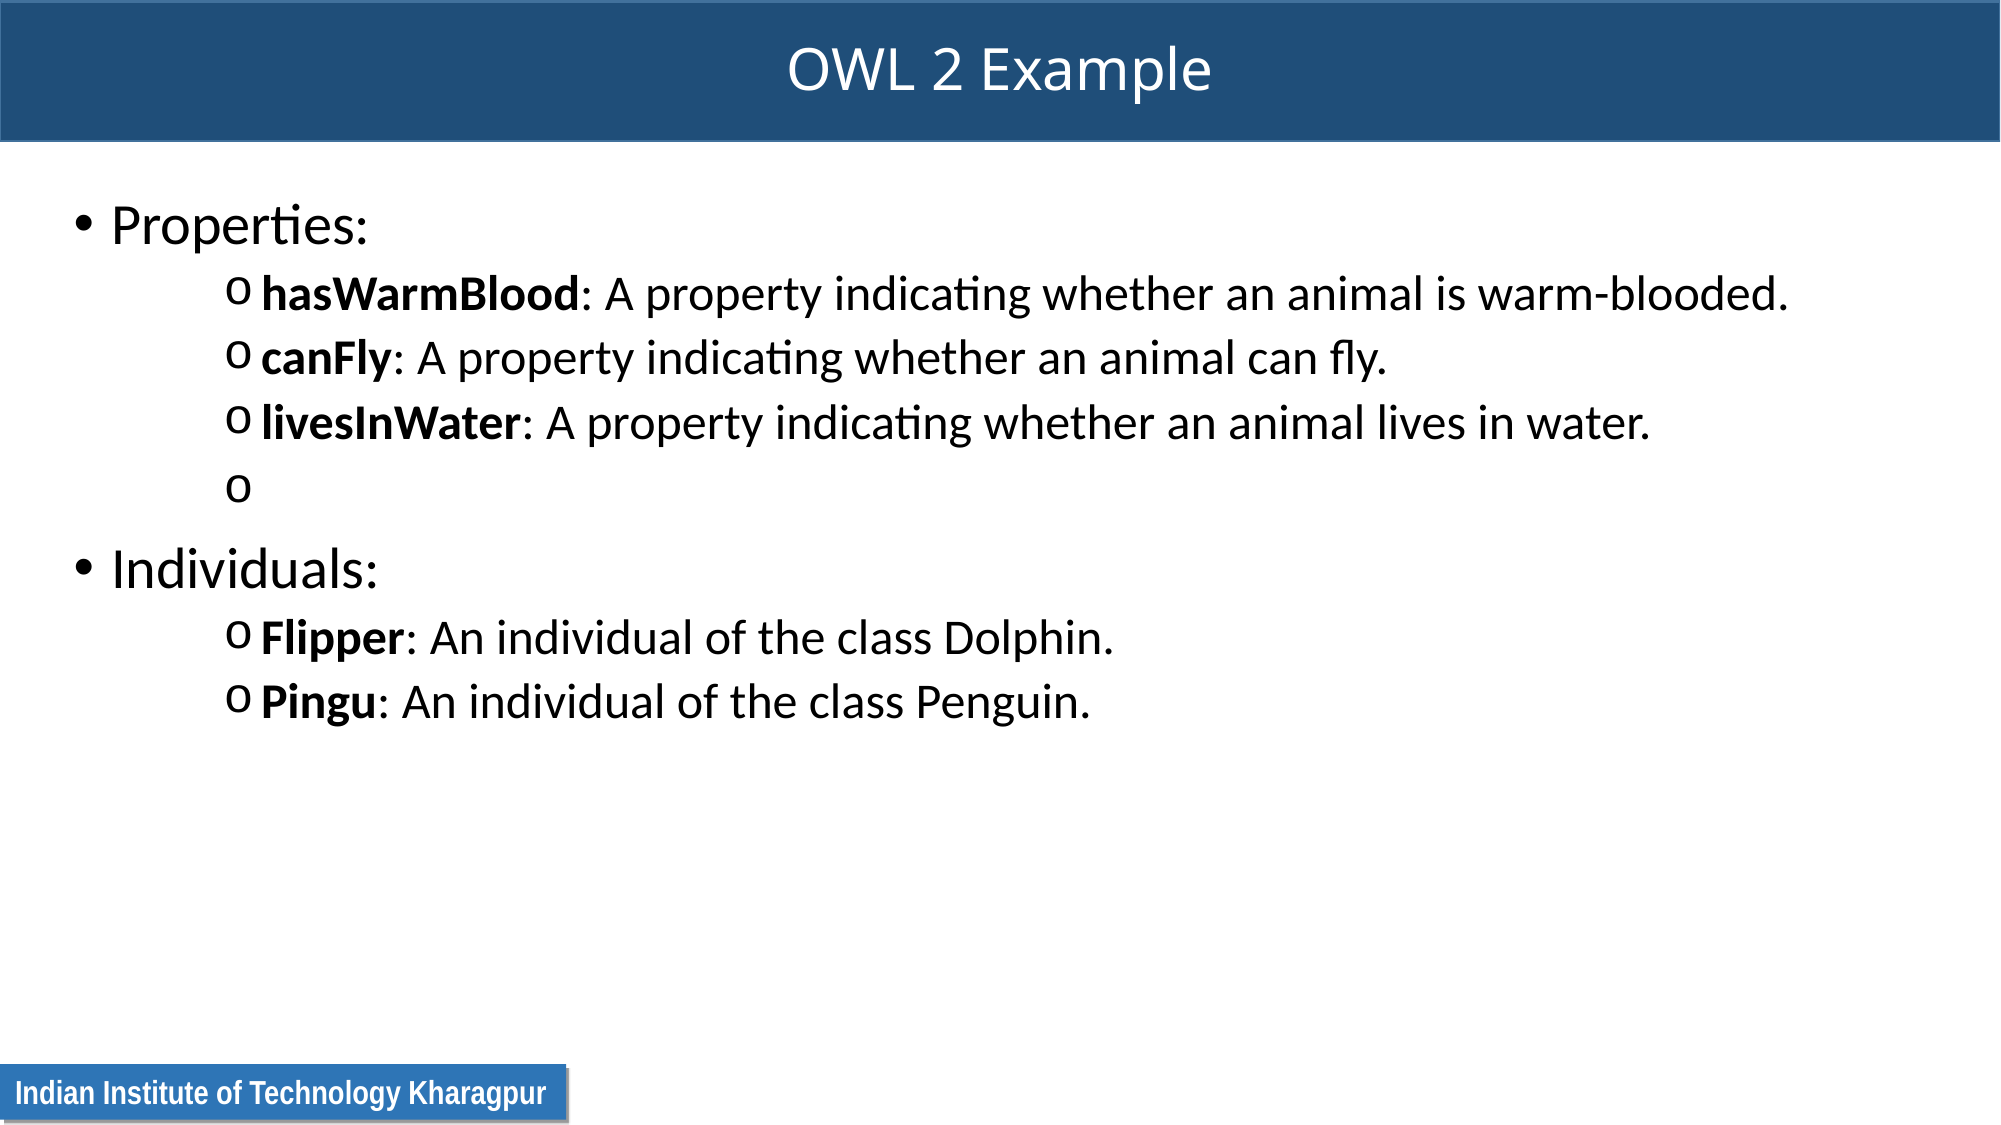

OWL 2 Example
# Properties:
hasWarmBlood: A property indicating whether an animal is warm-blooded.
canFly: A property indicating whether an animal can fly.
livesInWater: A property indicating whether an animal lives in water.
Individuals:
Flipper: An individual of the class Dolphin.
Pingu: An individual of the class Penguin.